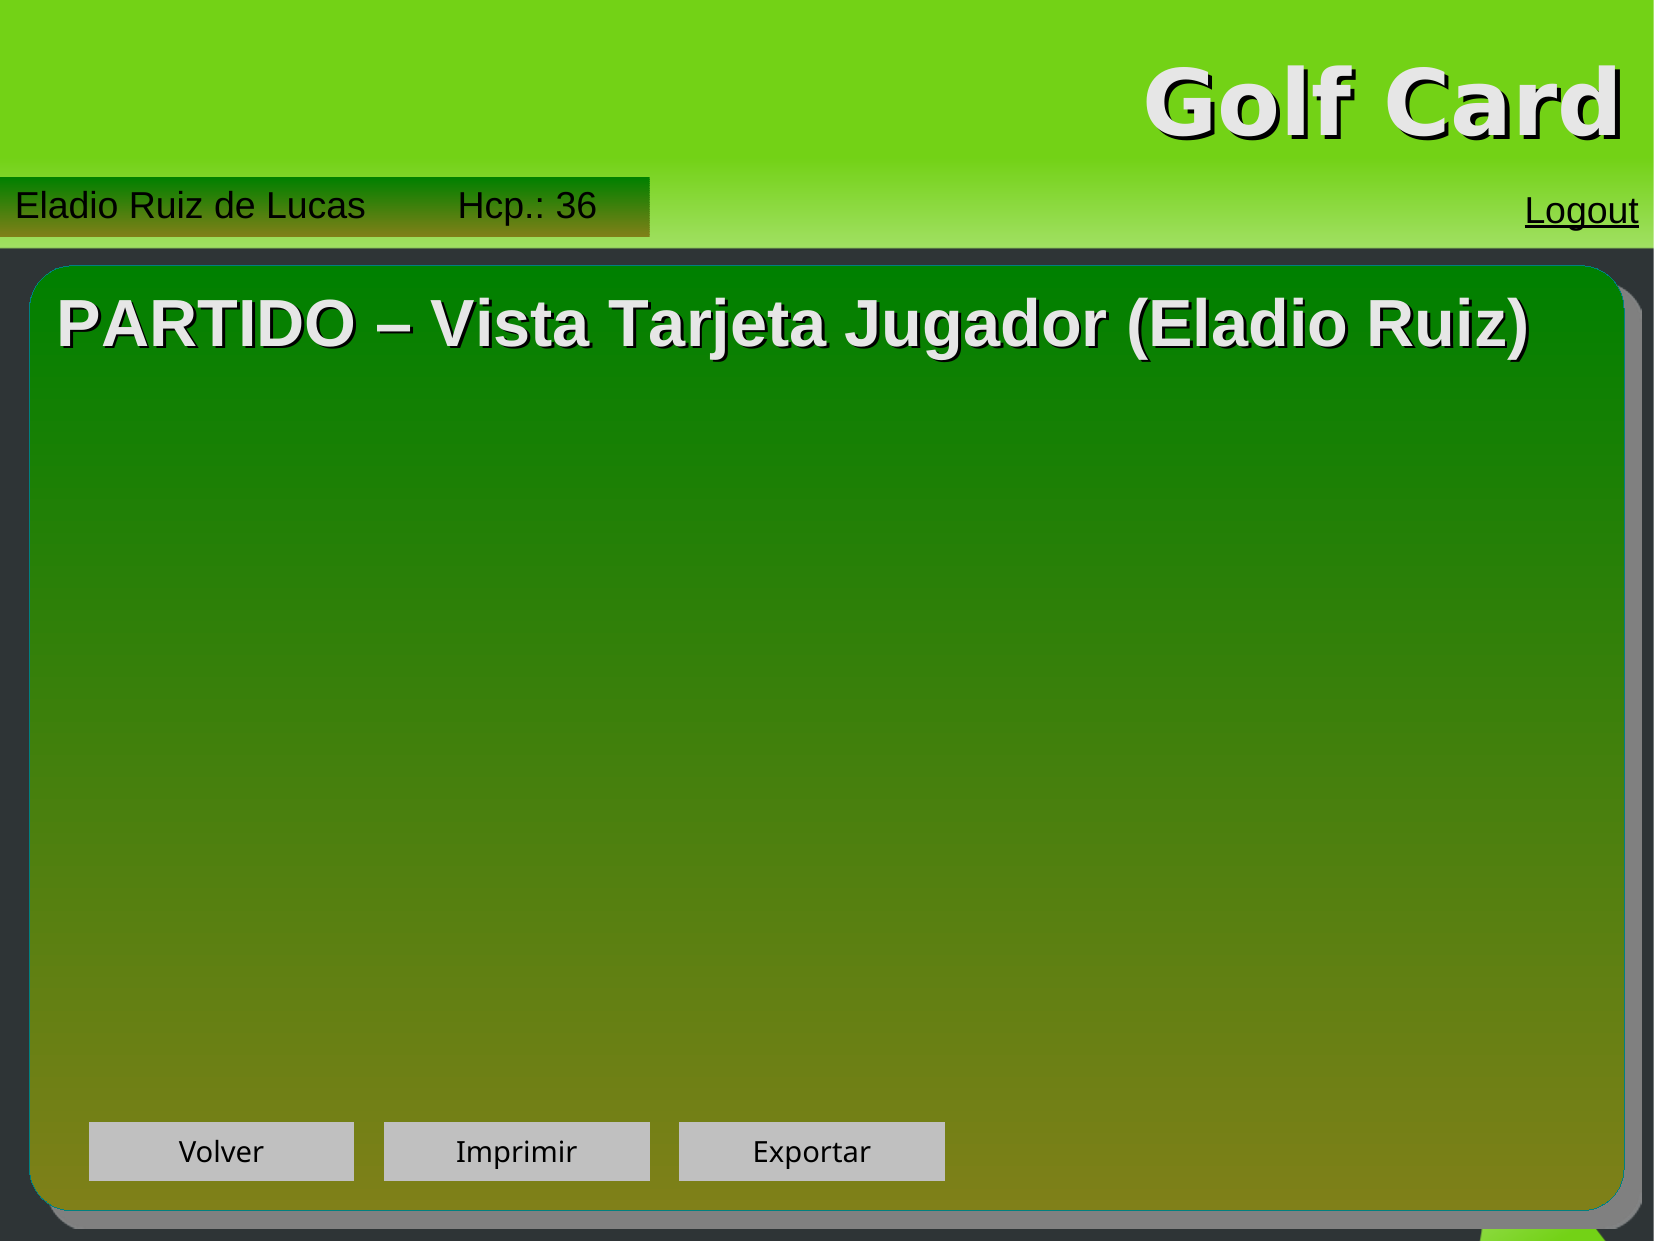

# Golf Card
Eladio Ruiz de Lucas		Hcp.: 36
Logout
PARTIDO – Vista Tarjeta Jugador (Eladio Ruiz)